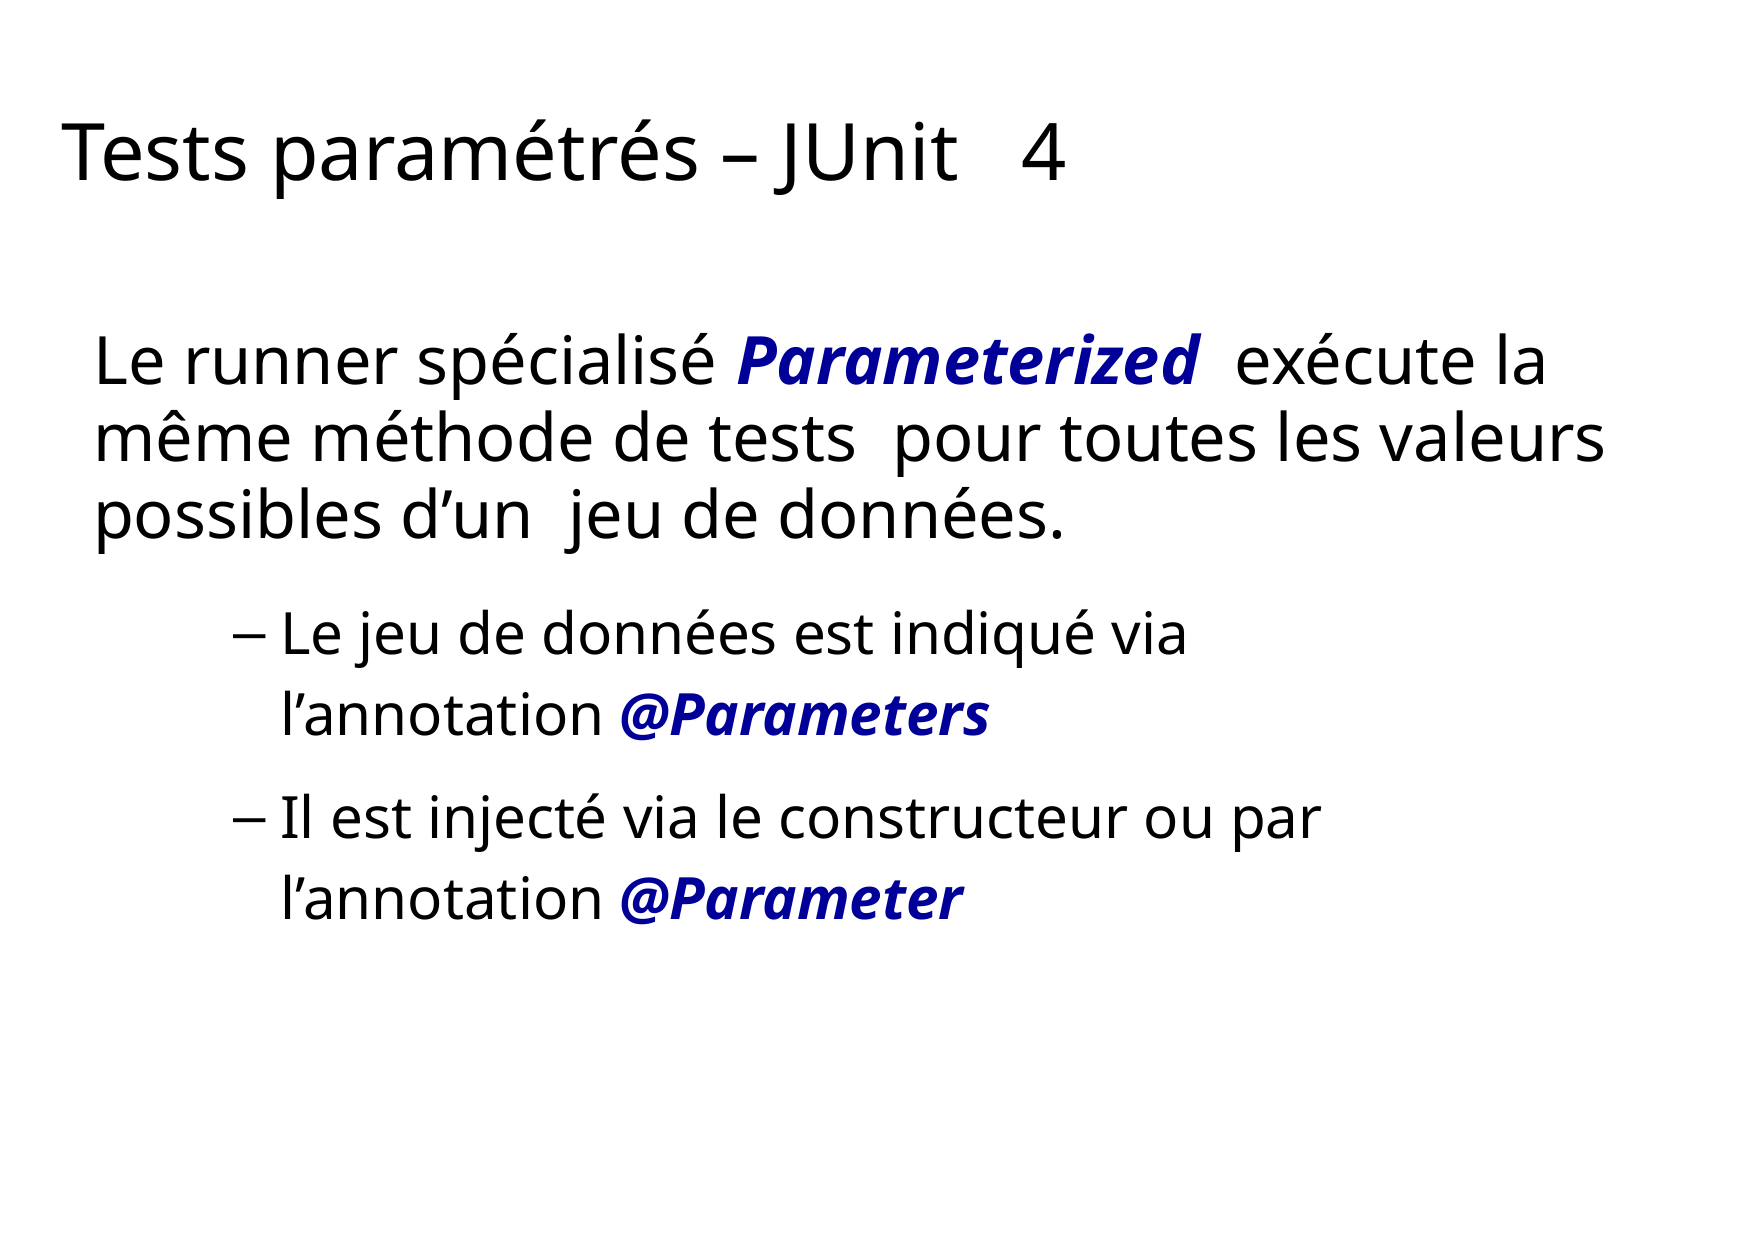

# Tests paramétrés – JUnit	4
Le runner spécialisé Parameterized exécute la même méthode de tests pour toutes les valeurs possibles d’un jeu de données.
Le jeu de données est indiqué via l’annotation @Parameters
Il est injecté via le constructeur ou par l’annotation @Parameter